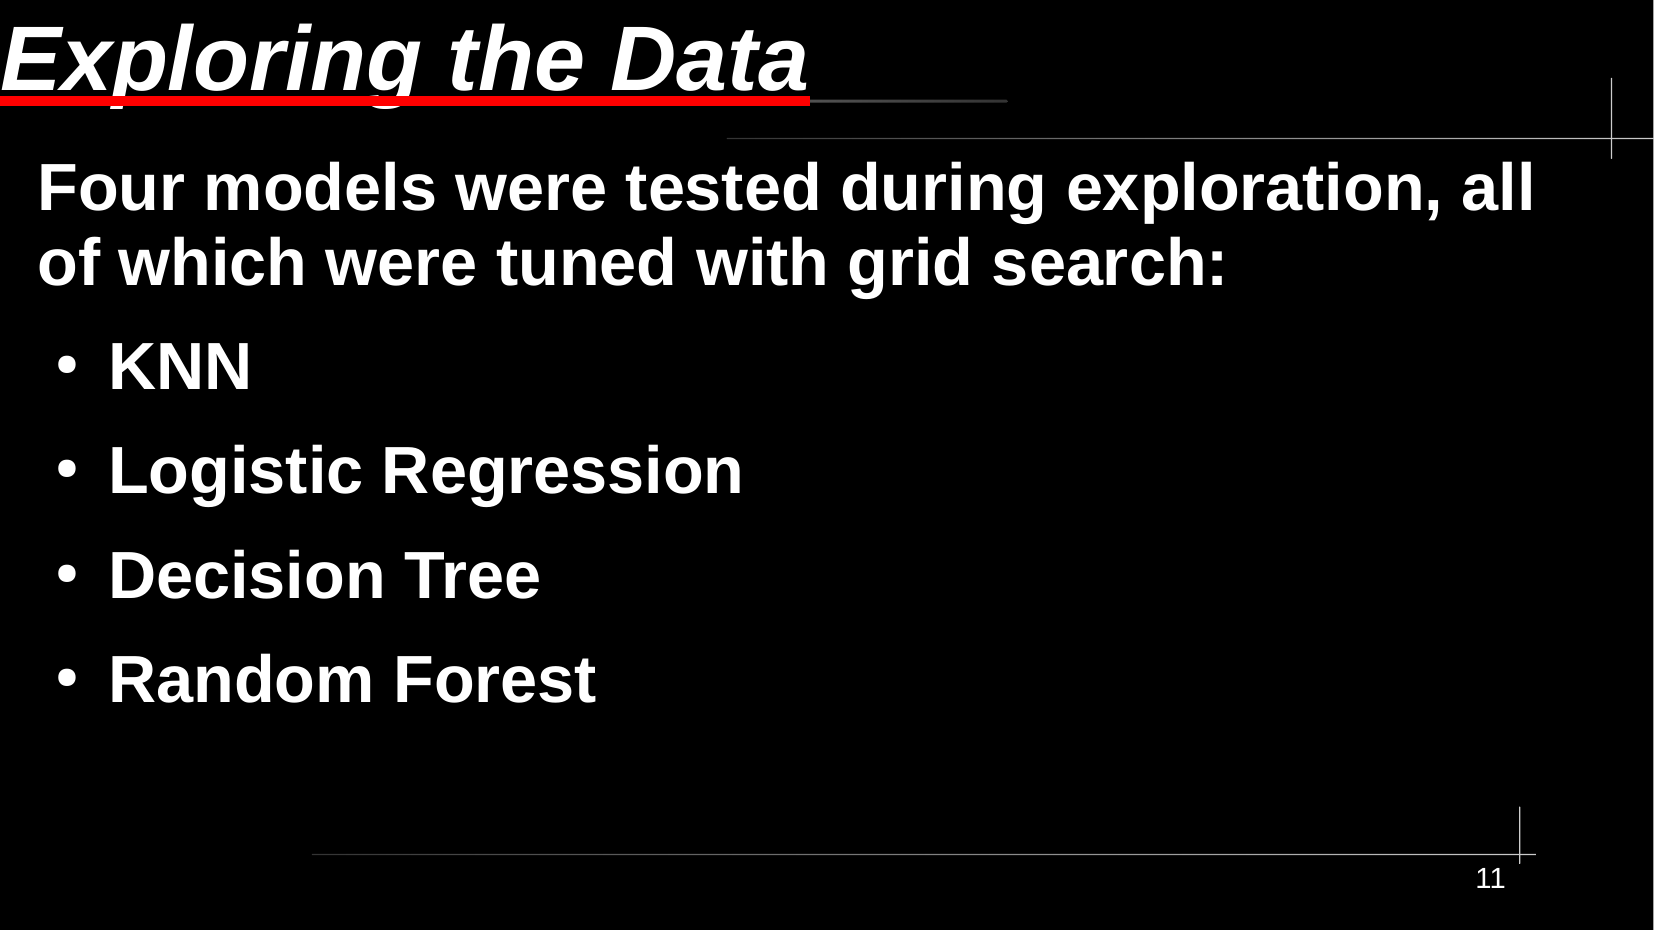

# Exploring the Data
Four models were tested during exploration, all of which were tuned with grid search:
KNN
Logistic Regression
Decision Tree
Random Forest
11